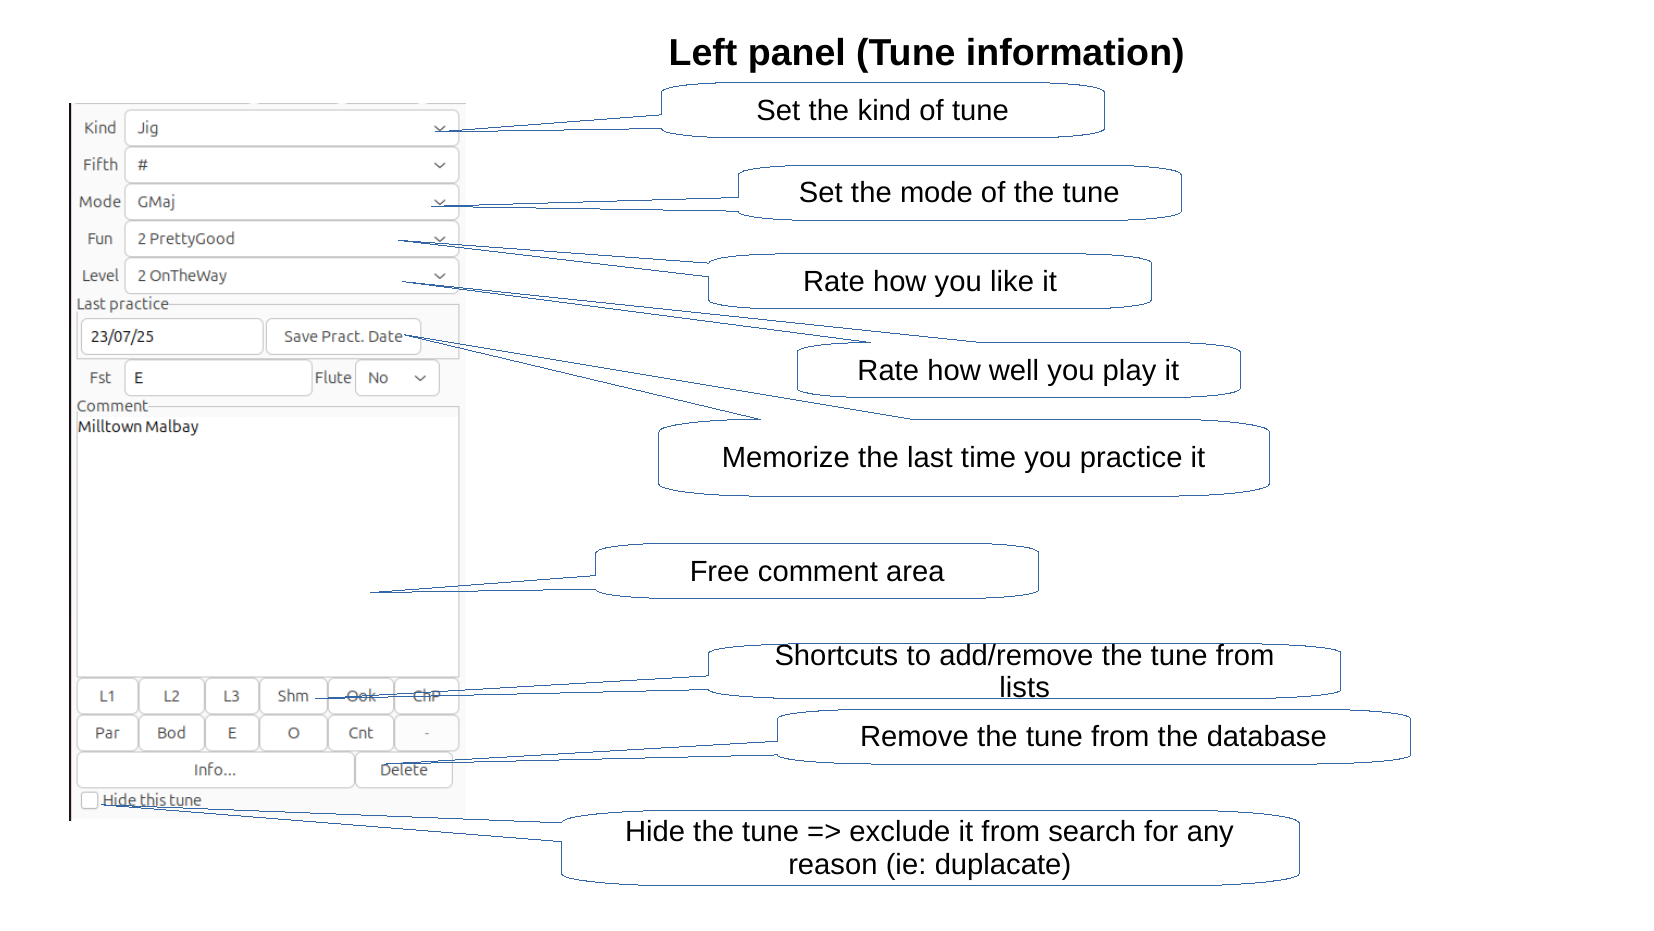

Left panel (Tune information)
Set the kind of tune
Set the mode of the tune
Rate how you like it
Rate how well you play it
Memorize the last time you practice it
Free comment area
Shortcuts to add/remove the tune from lists
Remove the tune from the database
Hide the tune => exclude it from search for any reason (ie: duplacate)